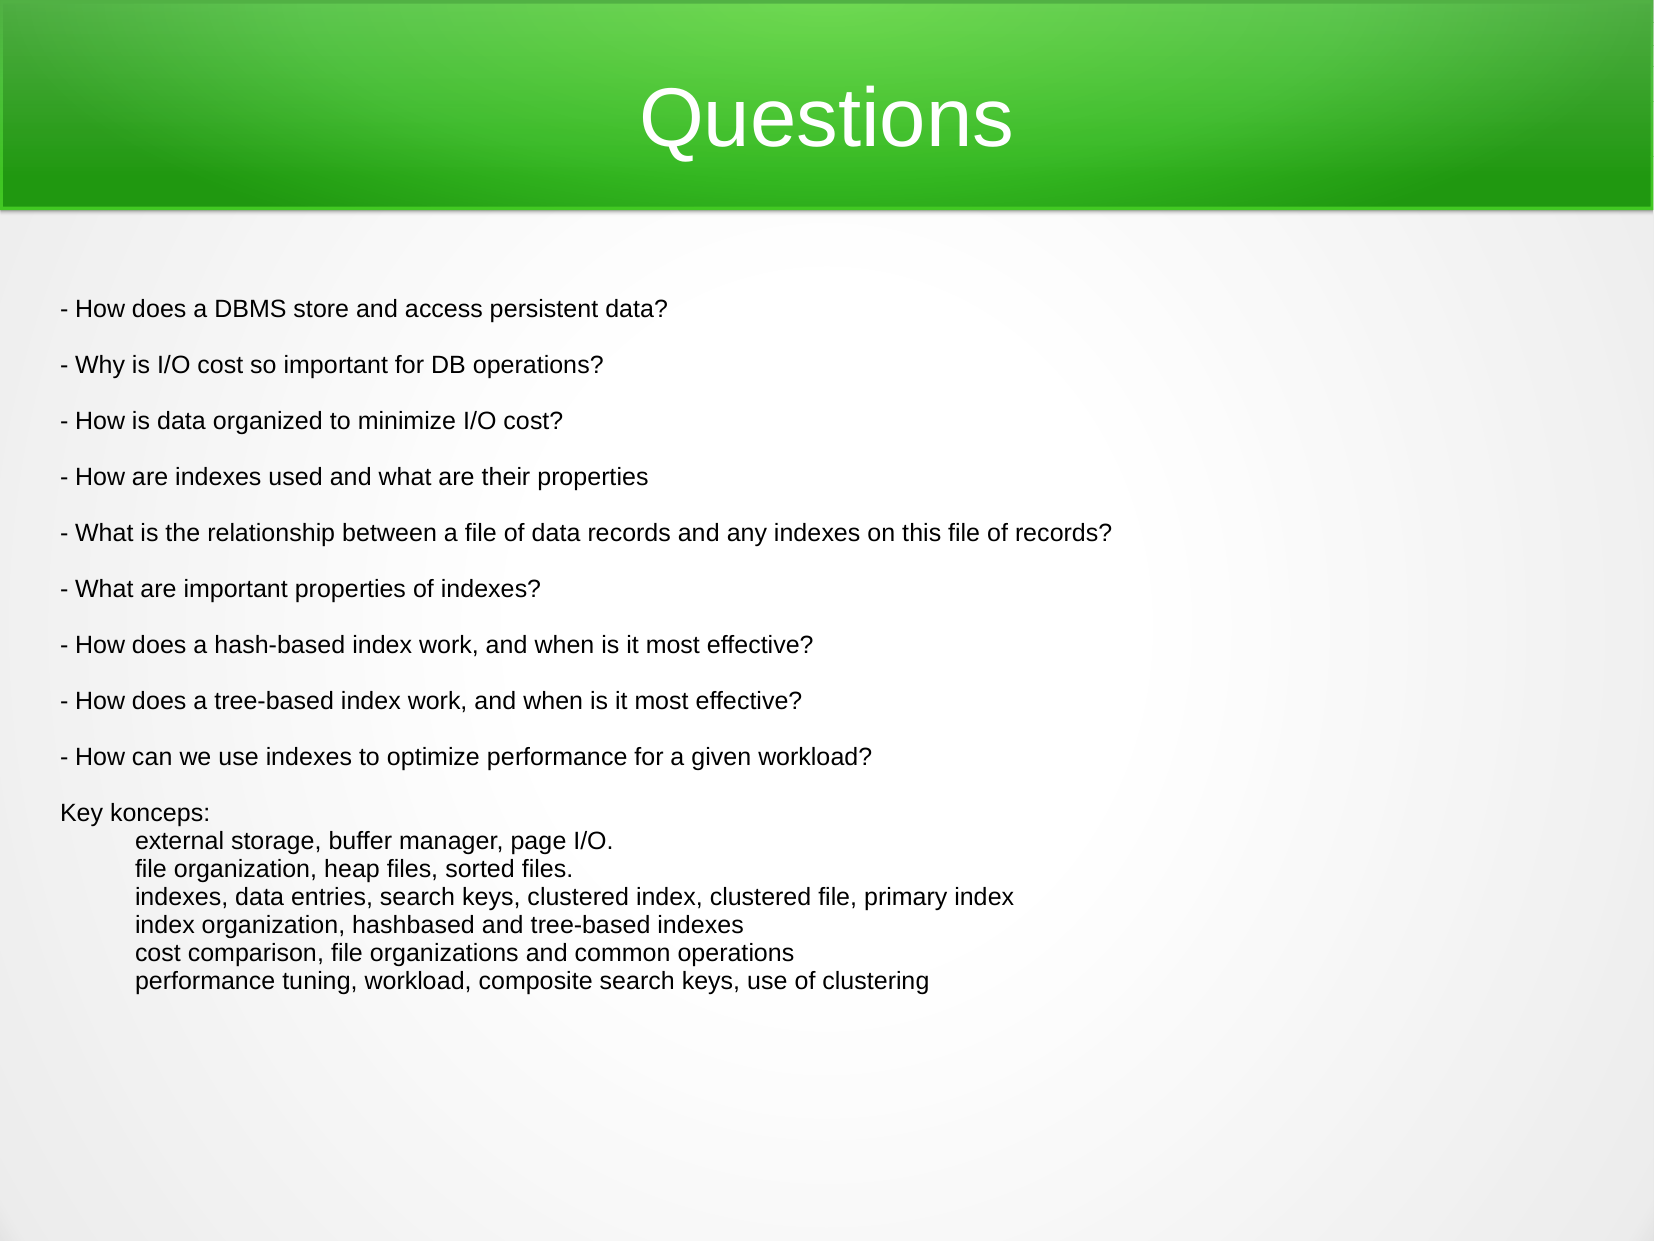

# Questions
- How does a DBMS store and access persistent data?
- Why is I/O cost so important for DB operations?
- How is data organized to minimize I/O cost?
- How are indexes used and what are their properties
- What is the relationship between a file of data records and any indexes on this file of records?
- What are important properties of indexes?
- How does a hash-based index work, and when is it most effective?
- How does a tree-based index work, and when is it most effective?
- How can we use indexes to optimize performance for a given workload?
Key konceps:
	external storage, buffer manager, page I/O.
	file organization, heap files, sorted files.
	indexes, data entries, search keys, clustered index, clustered file, primary index
	index organization, hashbased and tree-based indexes
	cost comparison, file organizations and common operations
	performance tuning, workload, composite search keys, use of clustering